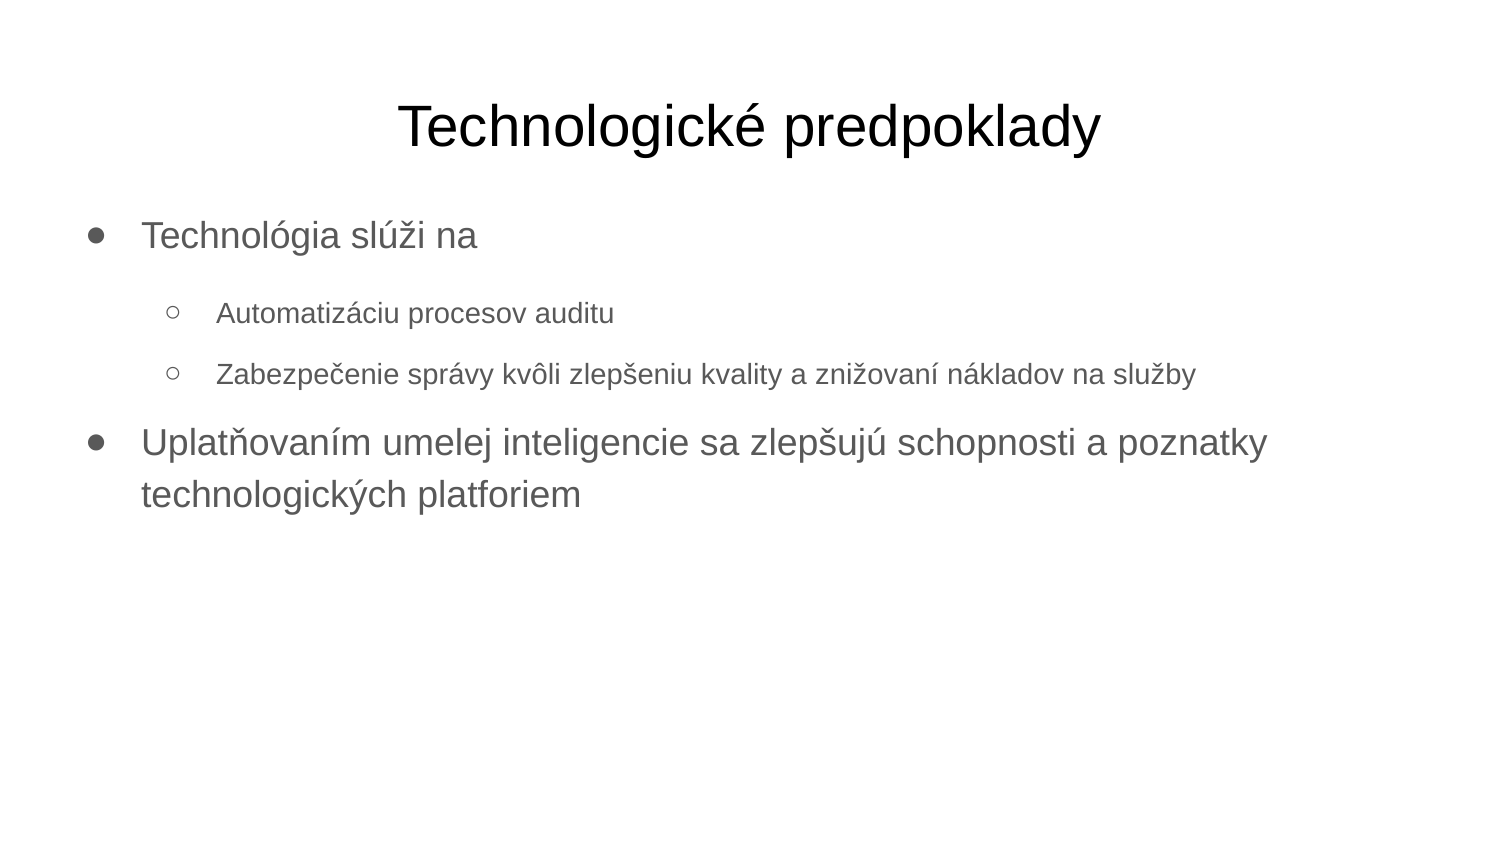

# Technologické predpoklady
Technológia slúži na
Automatizáciu procesov auditu
Zabezpečenie správy kvôli zlepšeniu kvality a znižovaní nákladov na služby
Uplatňovaním umelej inteligencie sa zlepšujú schopnosti a poznatky technologických platforiem